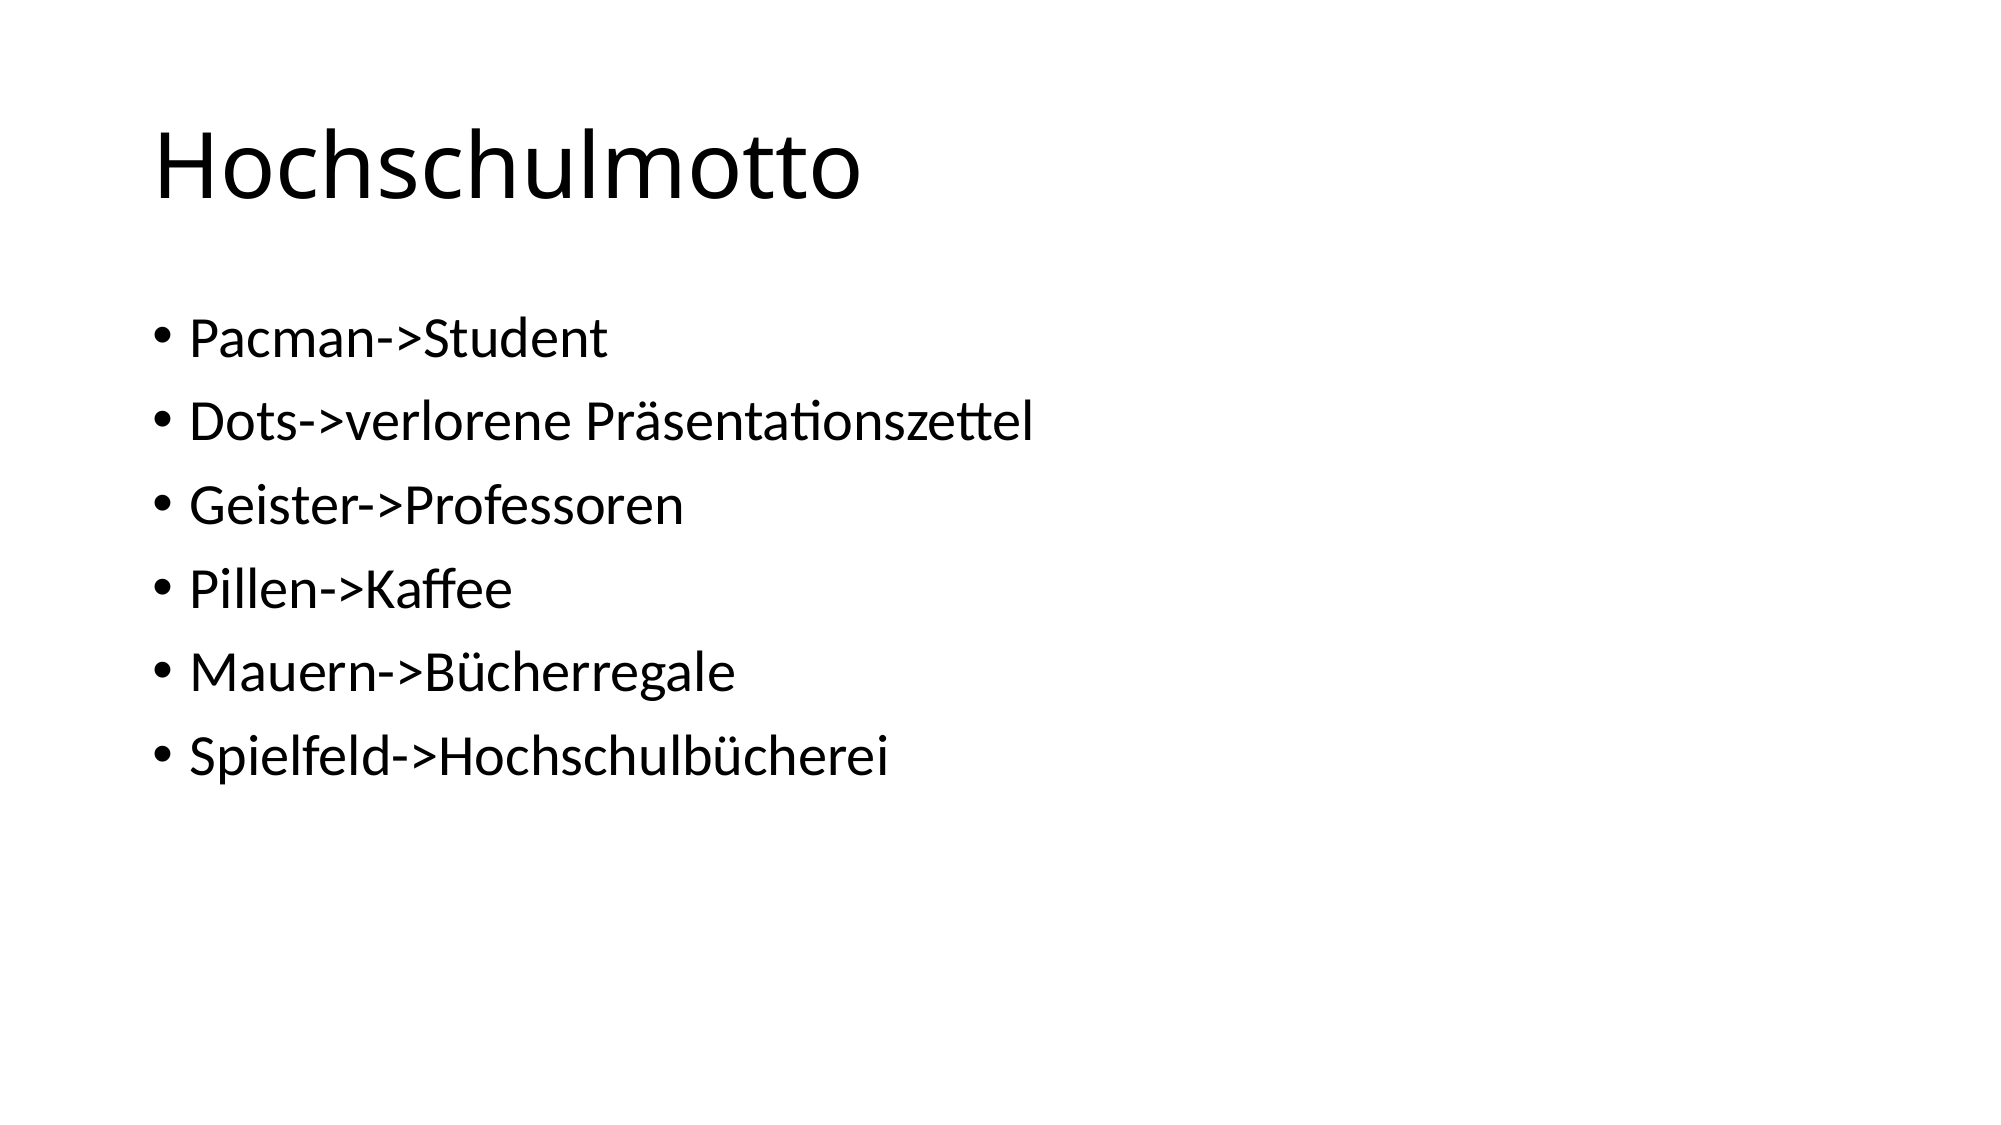

# Hochschulmotto
Pacman->Student
Dots->verlorene Präsentationszettel
Geister->Professoren
Pillen->Kaffee
Mauern->Bücherregale
Spielfeld->Hochschulbücherei